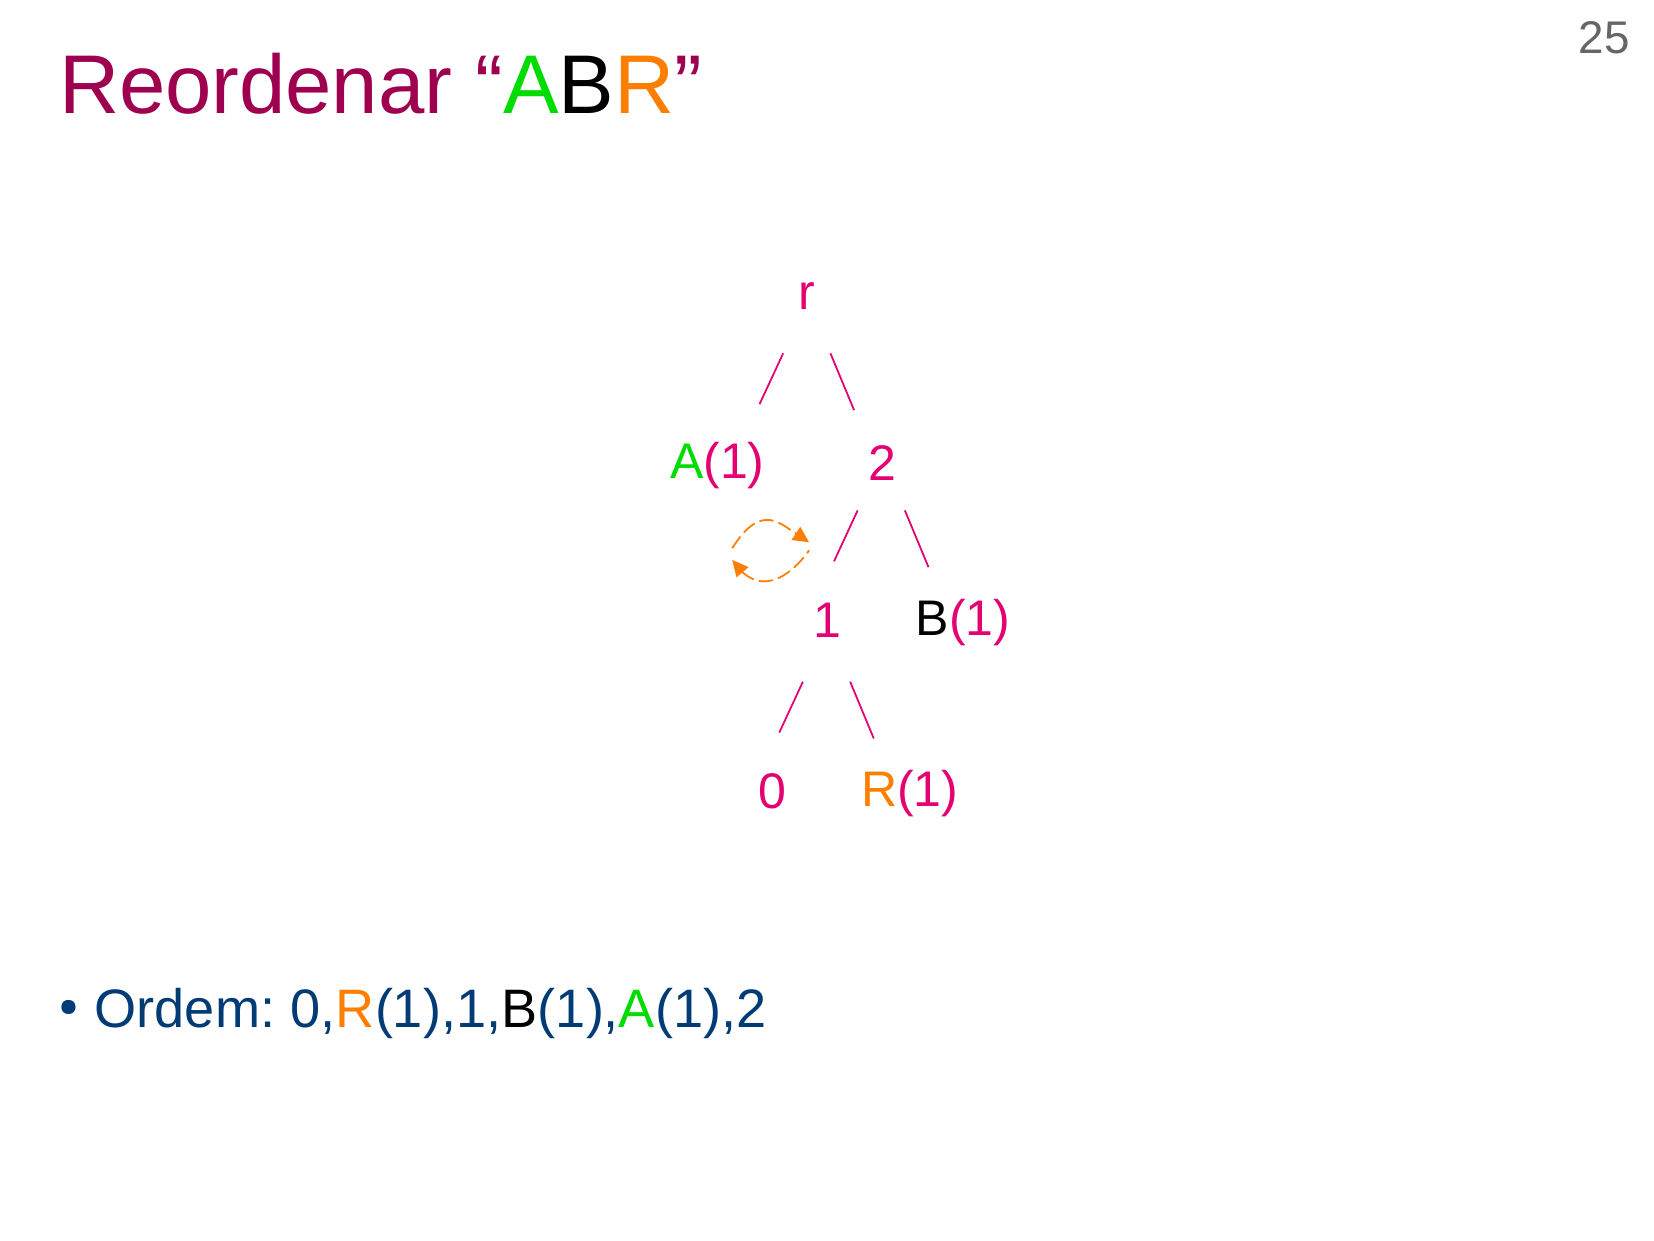

25
# Reordenar “ABR”
Ordem: 0,R(1),1,B(1),A(1),2
r
A(1)
2
B(1)
1
R(1)
0